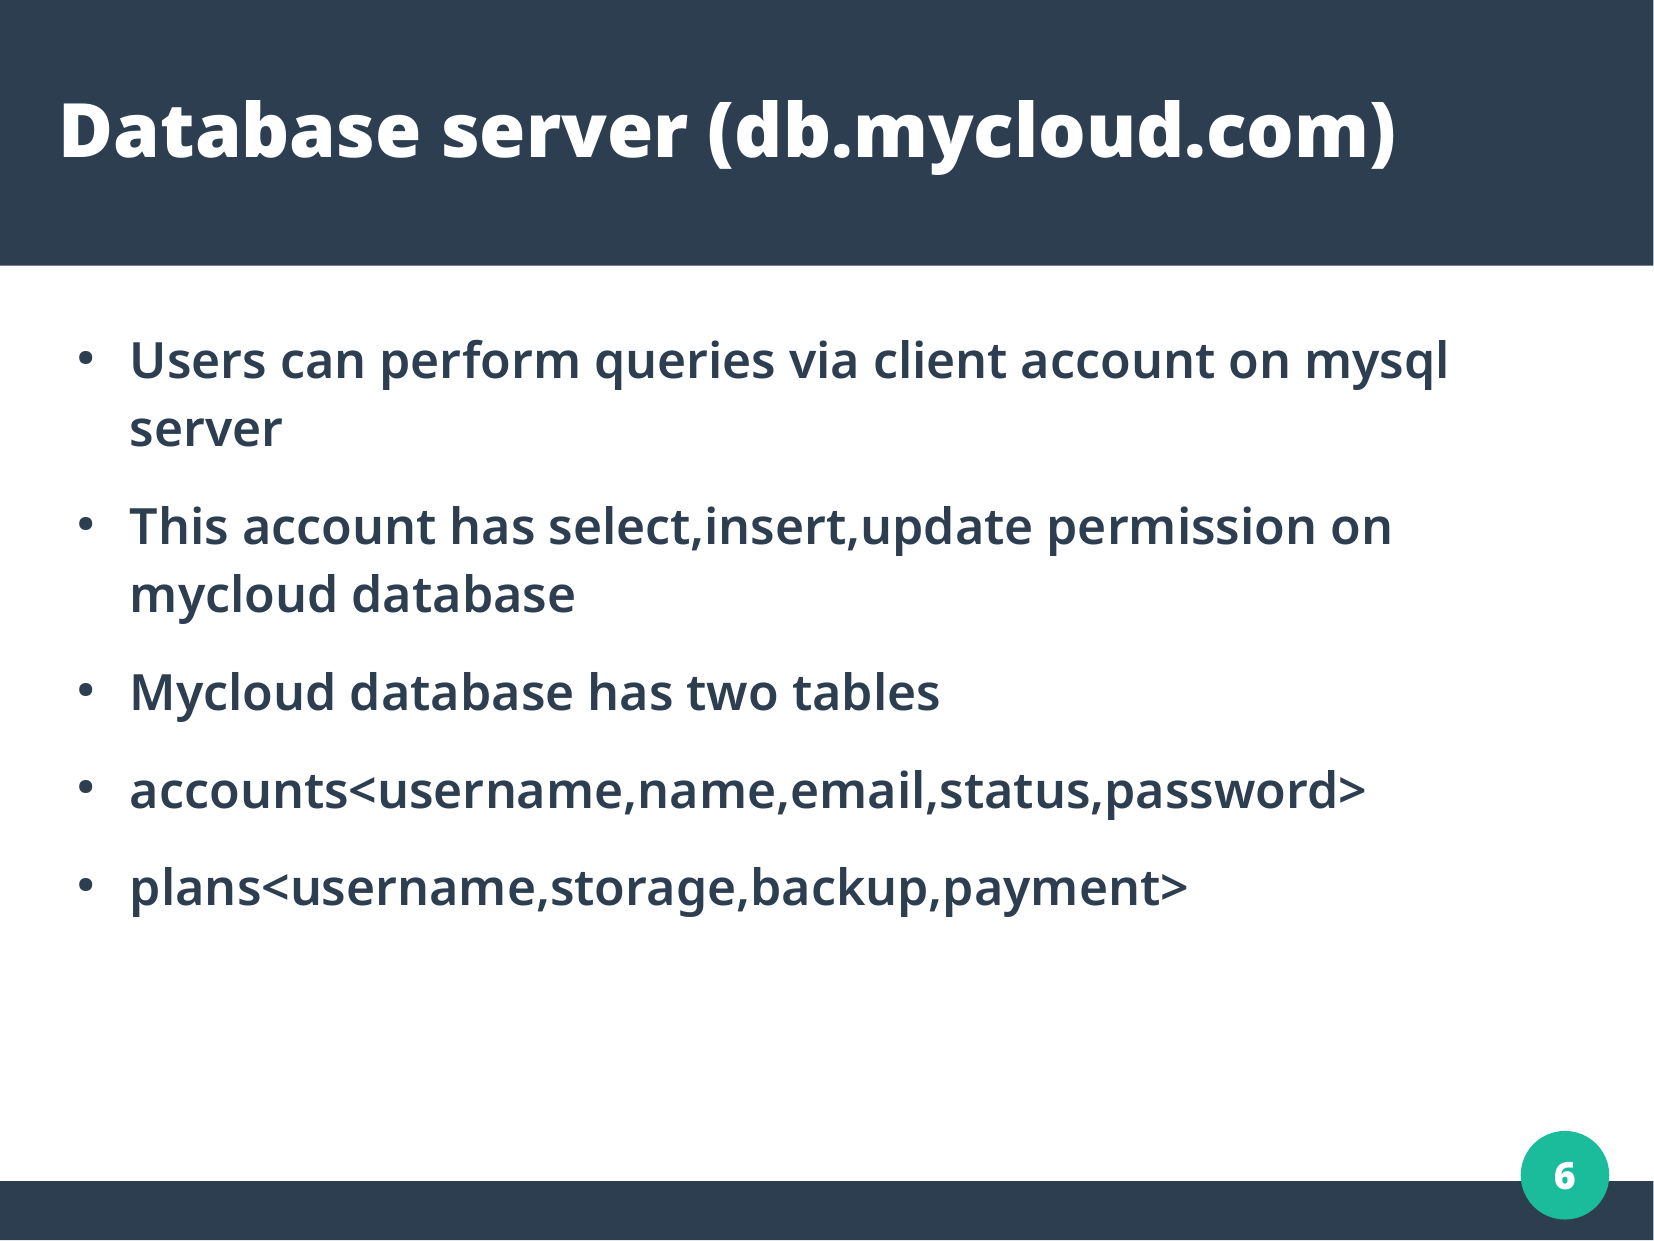

# Database server (db.mycloud.com)
Users can perform queries via client account on mysql server
This account has select,insert,update permission on mycloud database
Mycloud database has two tables
accounts<username,name,email,status,password>
plans<username,storage,backup,payment>
6